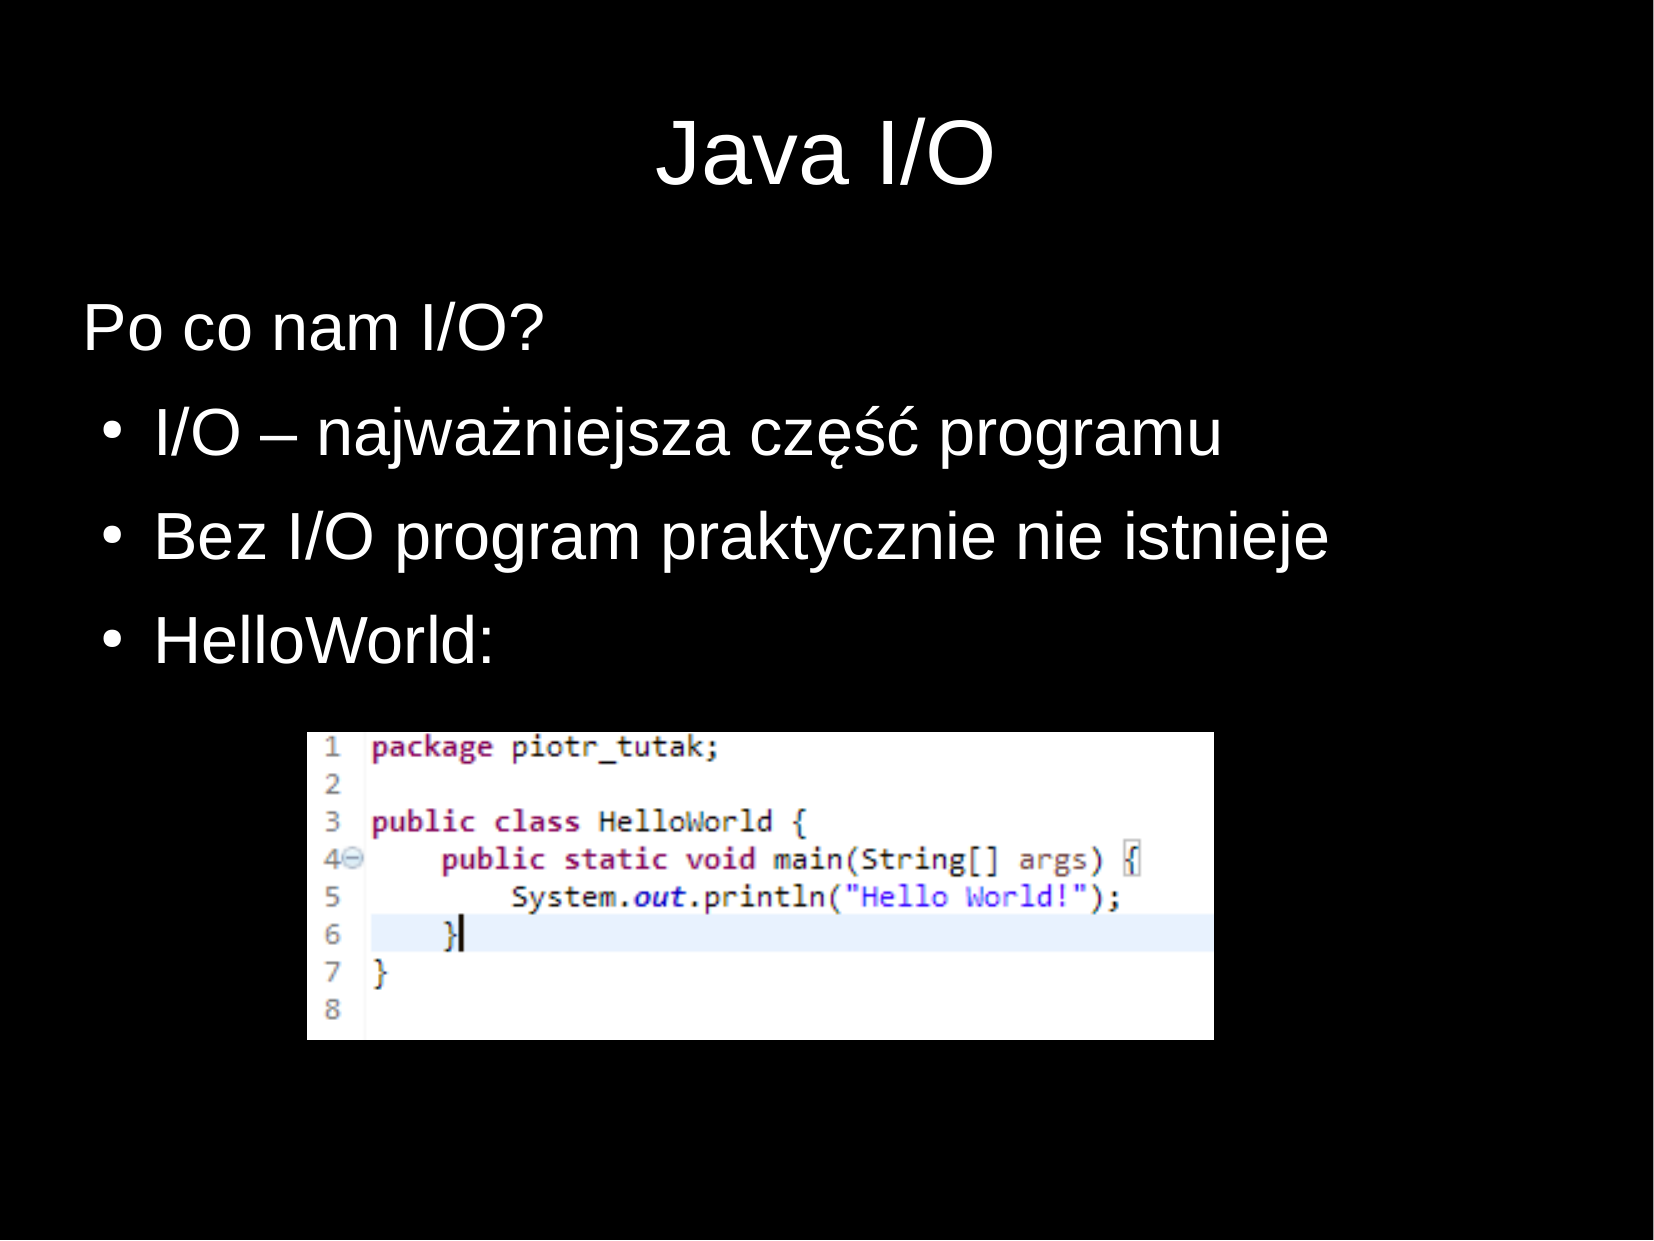

# Java I/O
Po co nam I/O?
I/O – najważniejsza część programu
Bez I/O program praktycznie nie istnieje
HelloWorld: